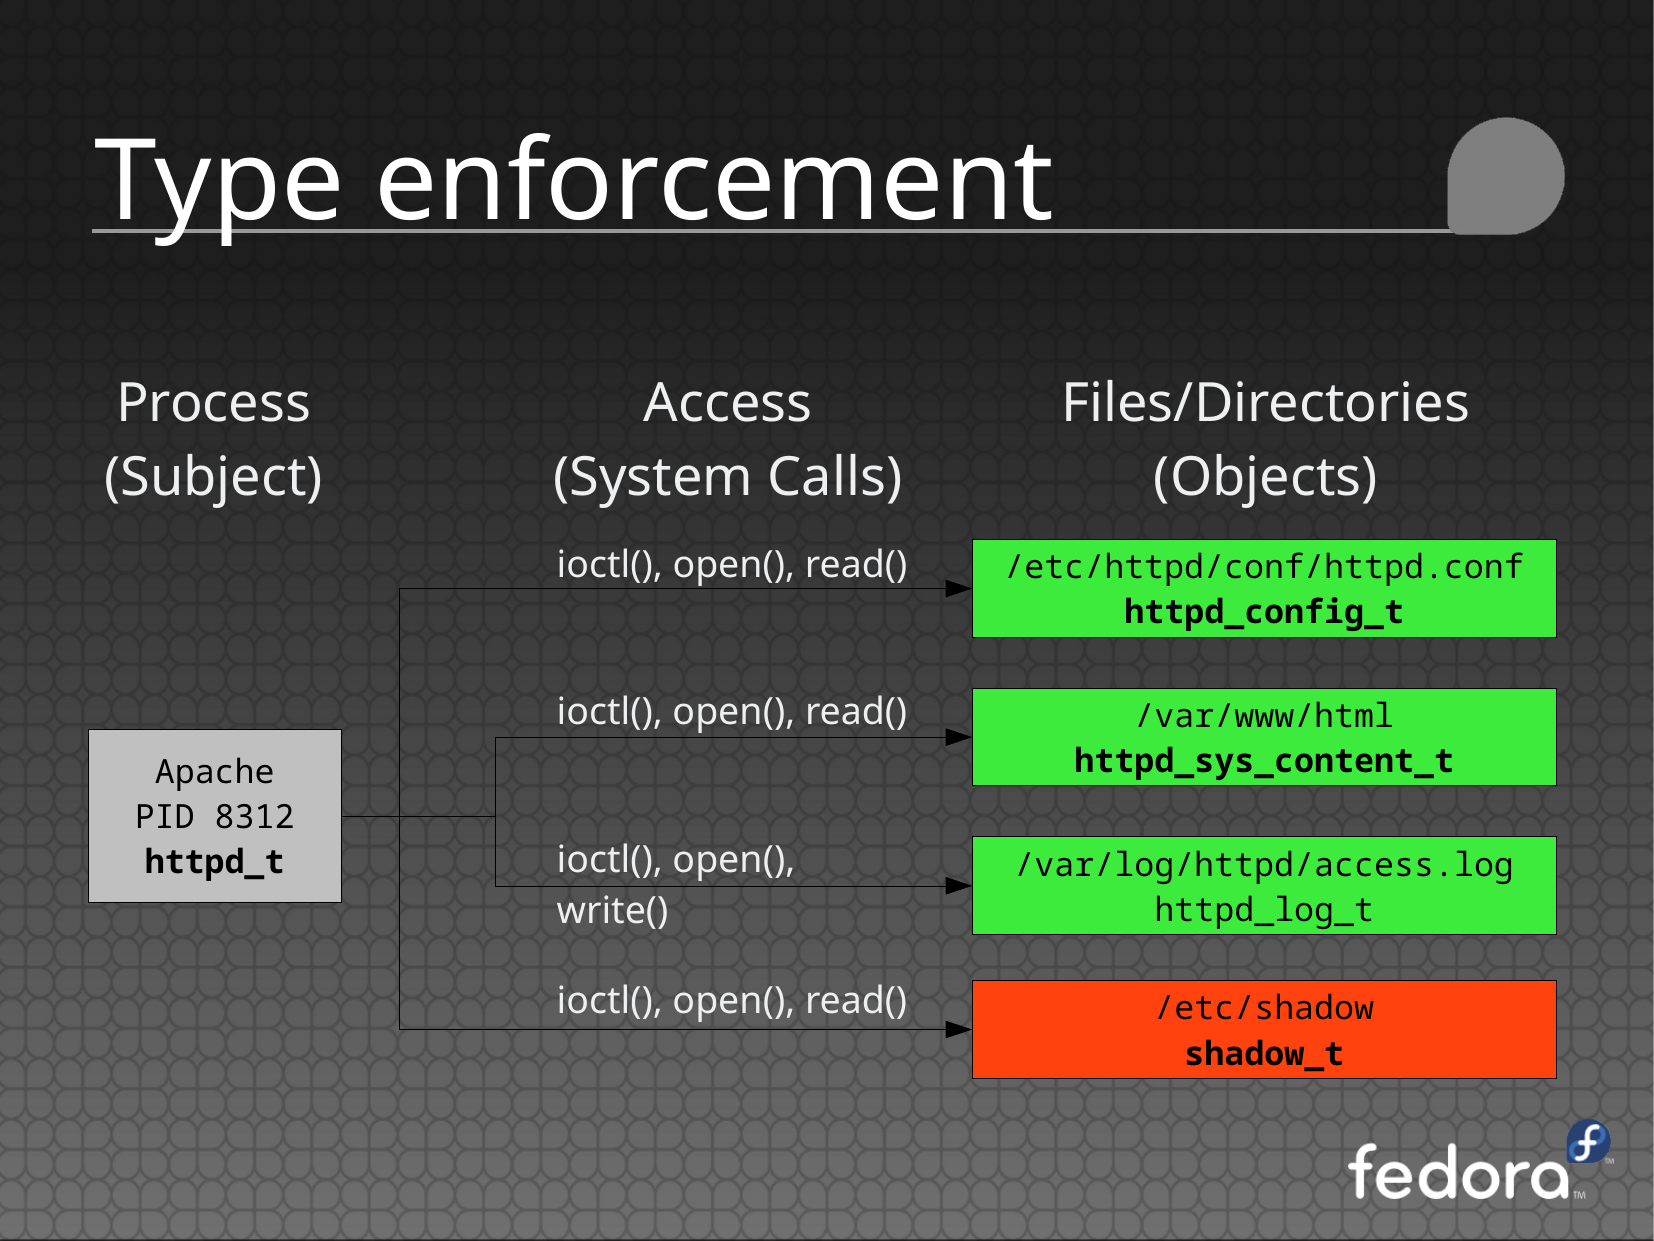

# Type enforcement
Process
(Subject)
Files/Directories
(Objects)
Access
(System Calls)
ioctl(), open(), read()
/etc/httpd/conf/httpd.conf
httpd_config_t
ioctl(), open(), read()
/var/www/html
httpd_sys_content_t
Apache
PID 8312
httpd_t
ioctl(), open(), write()
/var/log/httpd/access.log
httpd_log_t
ioctl(), open(), read()
/etc/shadow
shadow_t